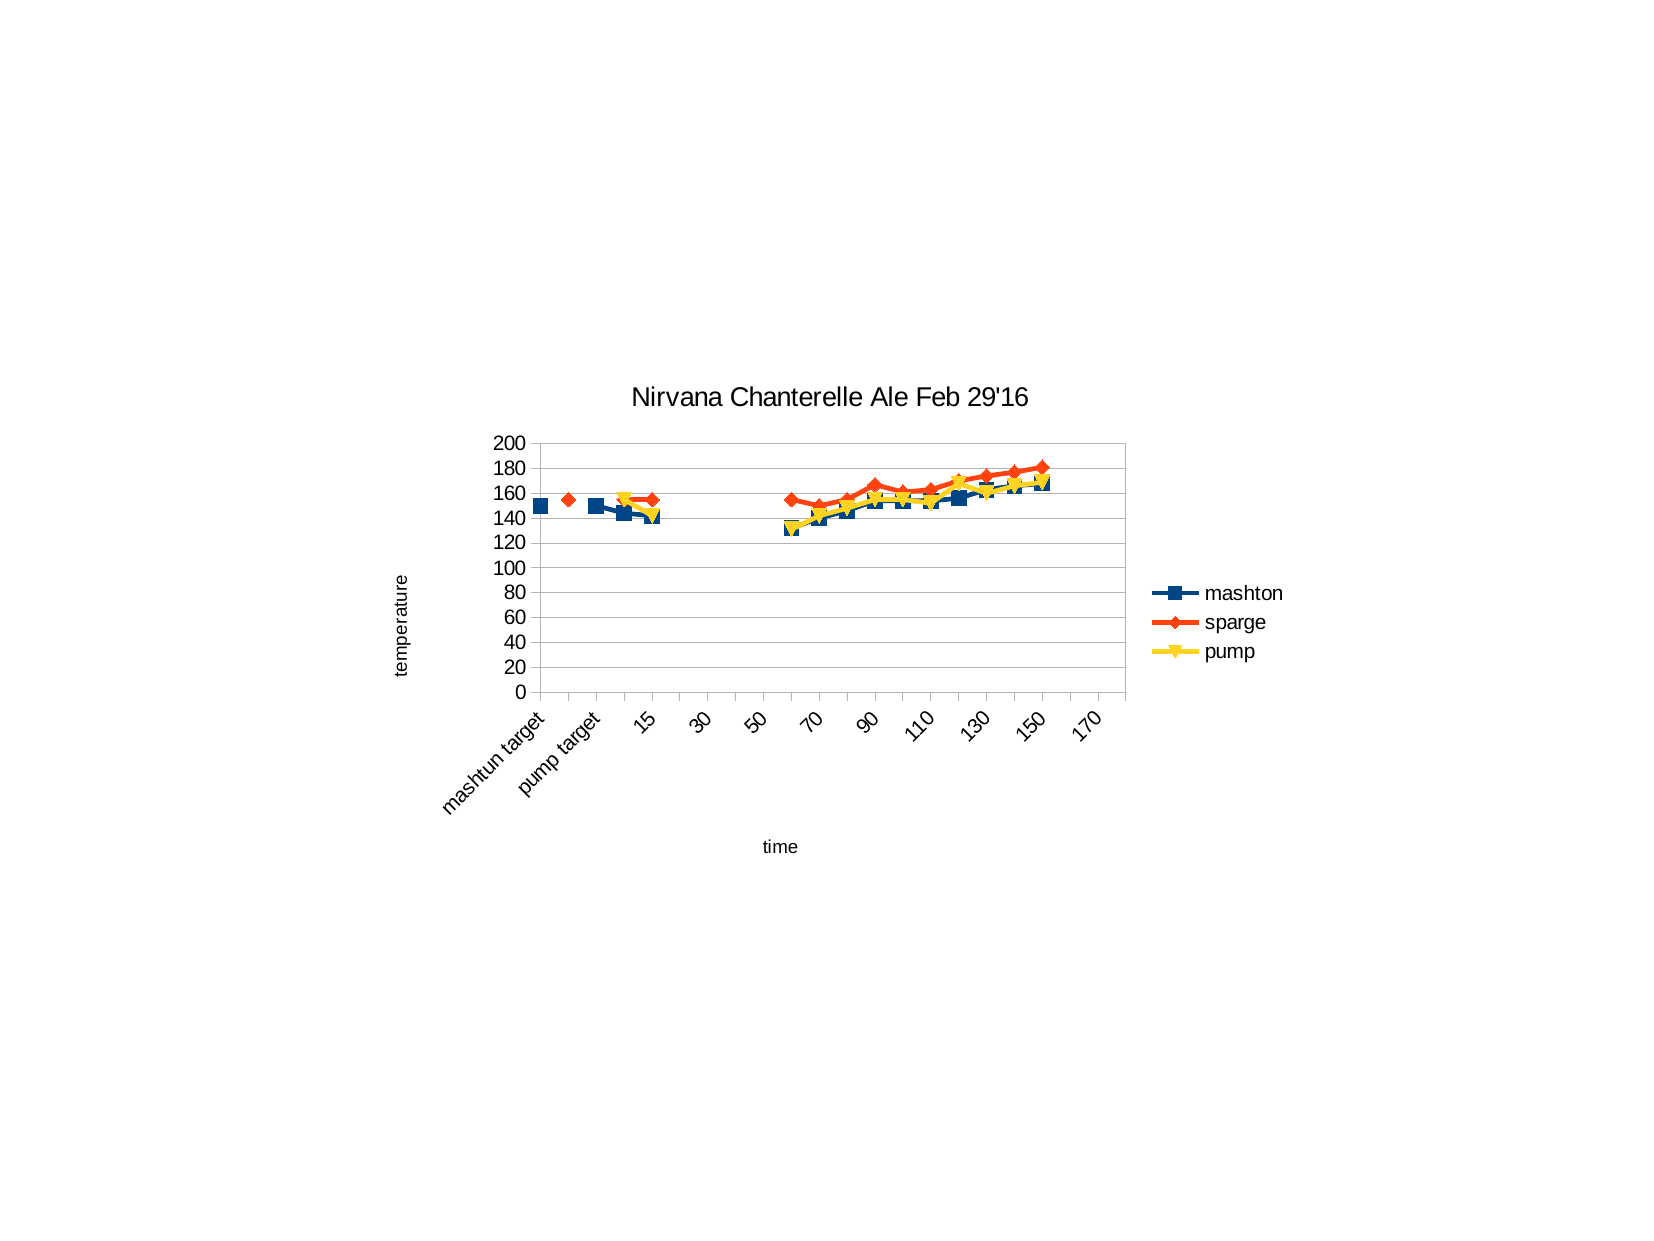

### Chart: Nirvana Chanterelle Ale Feb 29'16
| Category | mashton | sparge | pump |
|---|---|---|---|
| mashtun target | 150.0 | None | None |
| sparge target | None | 155.0 | None |
| pump target | 150.0 | None | None |
| 0 (mash in) | 144.0 | 155.0 | 155.0 |
| 15 | 142.0 | 155.0 | 142.0 |
| 20 | None | None | None |
| 30 | None | None | None |
| 40 | None | None | None |
| 50 | None | None | None |
| 60 | 132.0 | 155.0 | 131.0 |
| 70 | 140.0 | 150.0 | 142.0 |
| 80 | 146.0 | 155.0 | 148.0 |
| 90 | 154.0 | 167.0 | 155.0 |
| 100 | 154.0 | 161.0 | 155.0 |
| 110 | 154.0 | 163.0 | 152.0 |
| 120 | 156.0 | 170.0 | 168.0 |
| 130 | 163.0 | 174.0 | 160.0 |
| 140 | 166.0 | 177.0 | 166.0 |
| 150 | 168.0 | 181.0 | 169.0 |
| 160 | None | None | None |
| 170 | None | None | None |
| 180 | None | None | None |